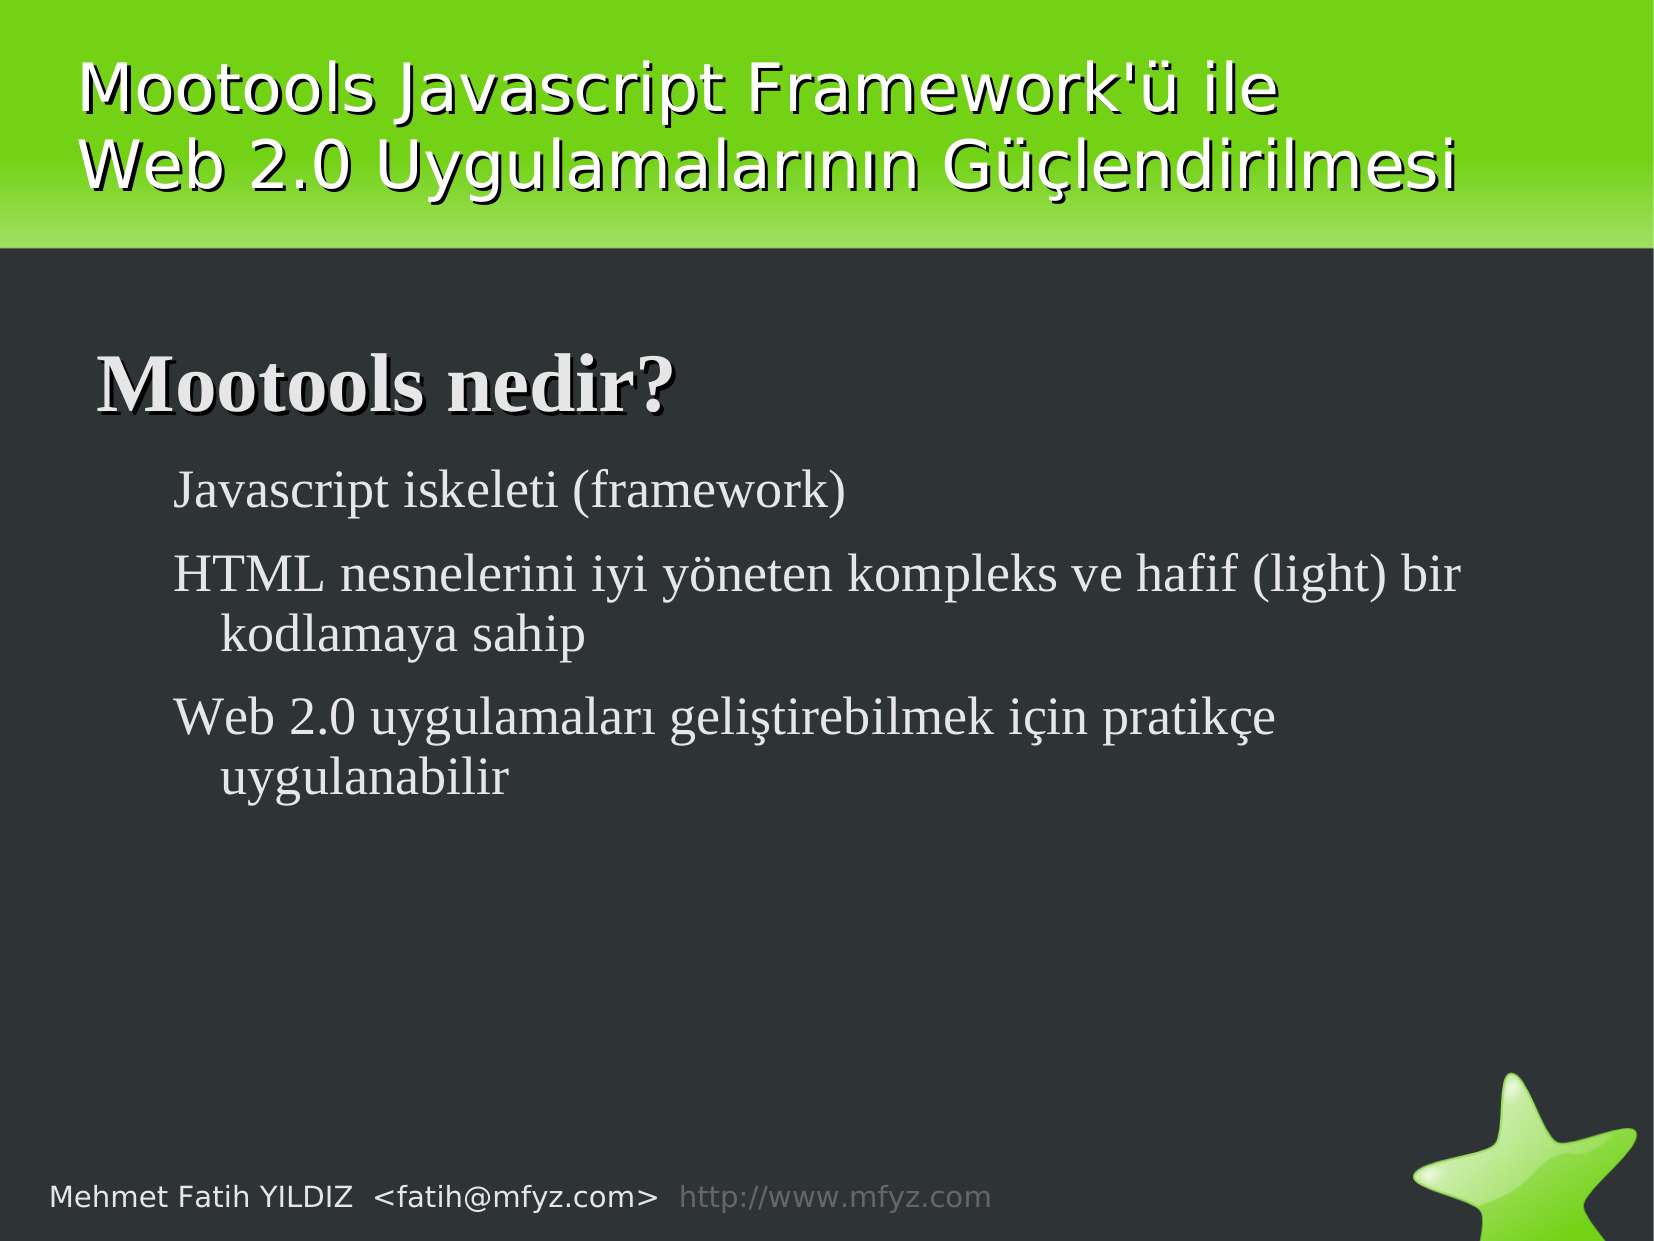

# Mootools Javascript Framework'ü ile Web 2.0 Uygulamalarının Güçlendirilmesi
Mootools nedir?
Javascript iskeleti (framework)
HTML nesnelerini iyi yöneten kompleks ve hafif (light) bir kodlamaya sahip
Web 2.0 uygulamaları geliştirebilmek için pratikçe uygulanabilir
Mehmet Fatih YILDIZ <fatih@mfyz.com> http://www.mfyz.com